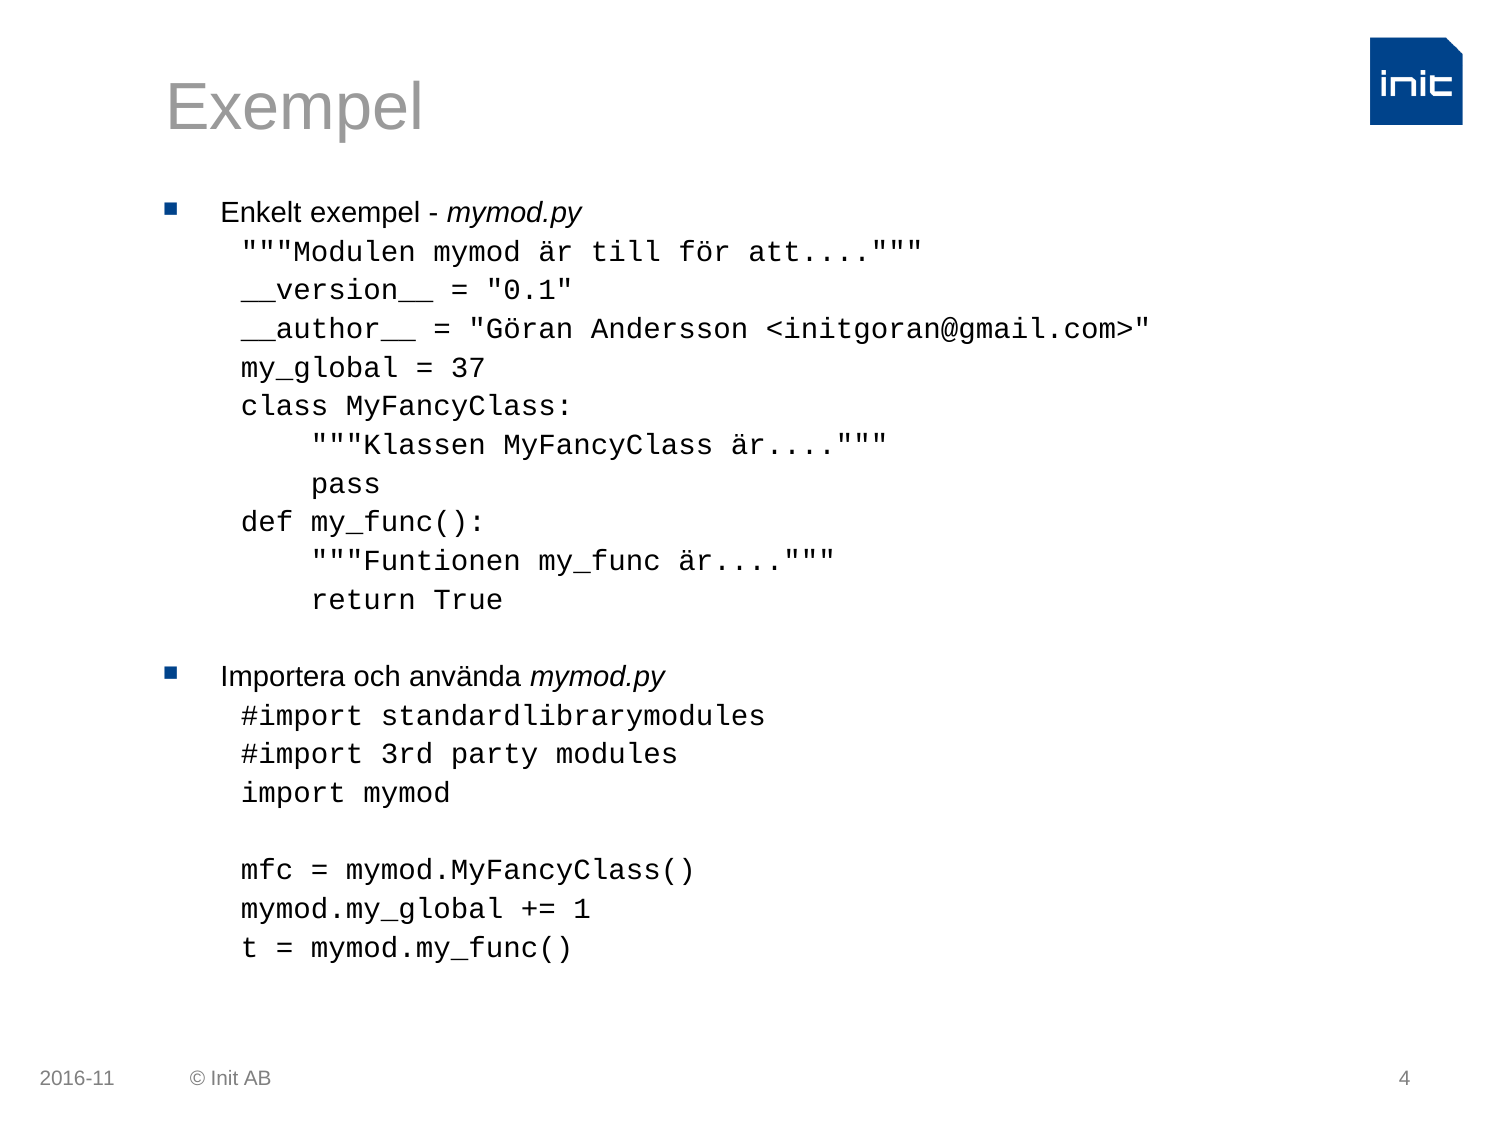

Exempel
Enkelt exempel - mymod.py
"""Modulen mymod är till för att...."""
__version__ = "0.1"
__author__ = "Göran Andersson <initgoran@gmail.com>"
my_global = 37
class MyFancyClass:
 """Klassen MyFancyClass är...."""
 pass
def my_func():
 """Funtionen my_func är...."""
 return True
Importera och använda mymod.py
#import standardlibrarymodules
#import 3rd party modules
import mymod
mfc = mymod.MyFancyClass()
mymod.my_global += 1
t = mymod.my_func()
2016-11
© Init AB